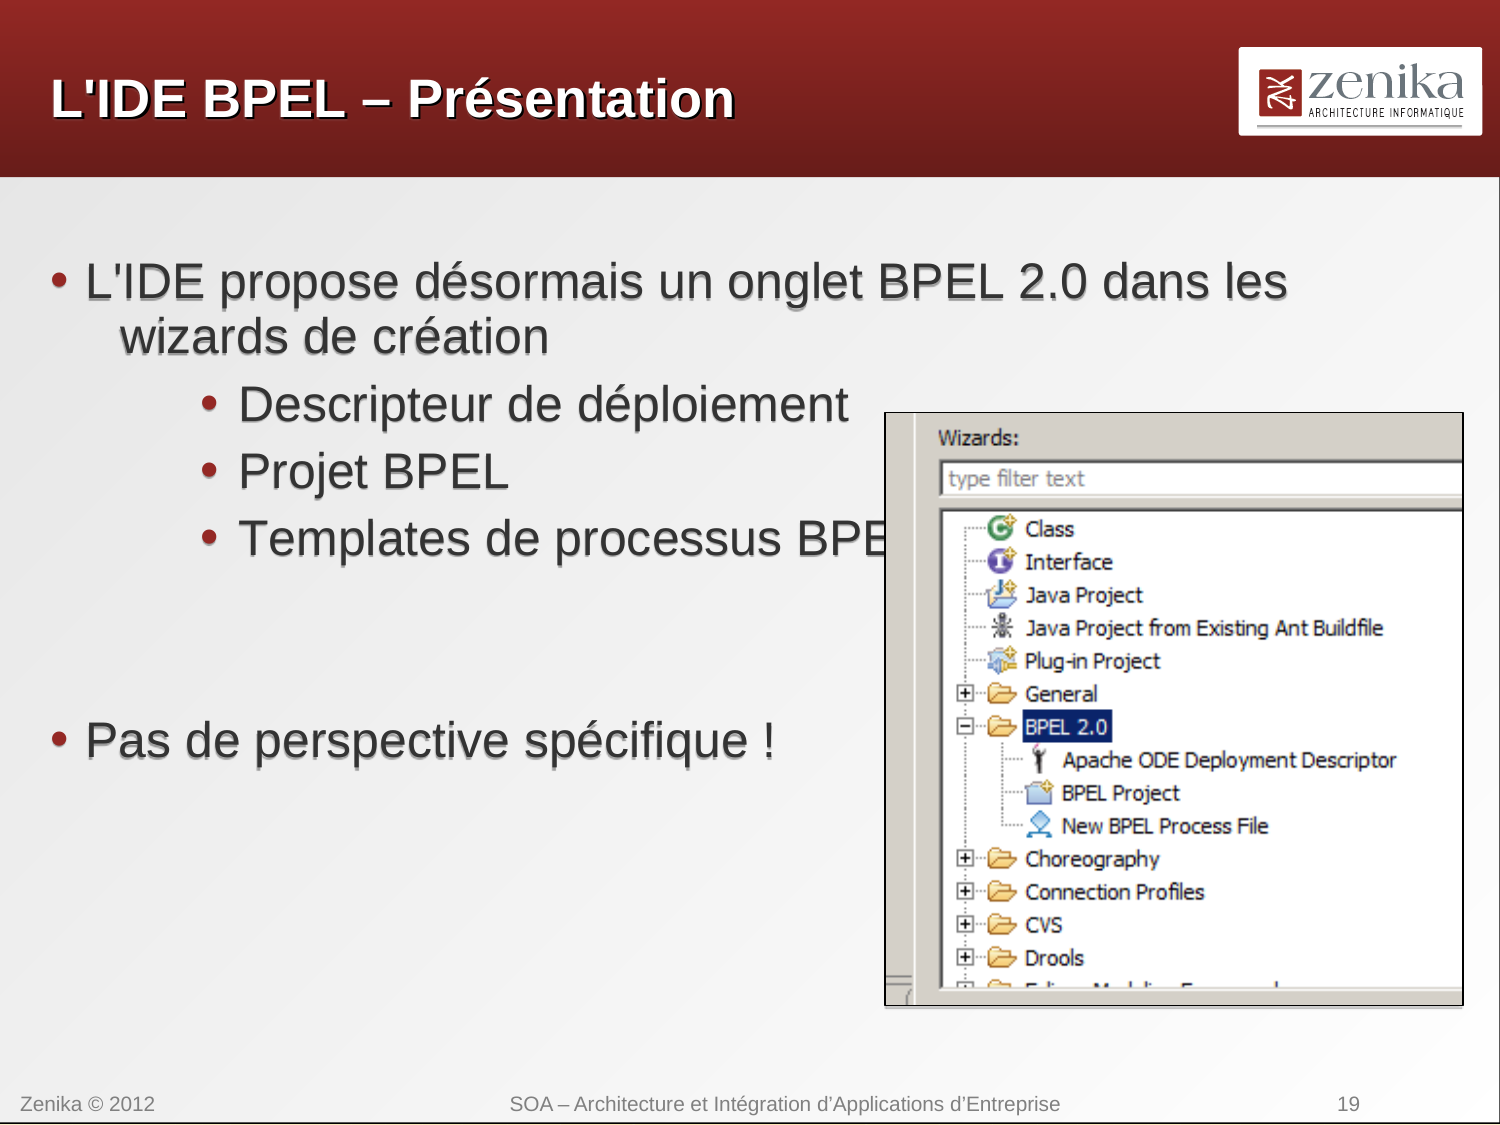

# L'IDE BPEL – Présentation
L'IDE propose désormais un onglet BPEL 2.0 dans les wizards de création
Descripteur de déploiement
Projet BPEL
Templates de processus BPEL
Pas de perspective spécifique !